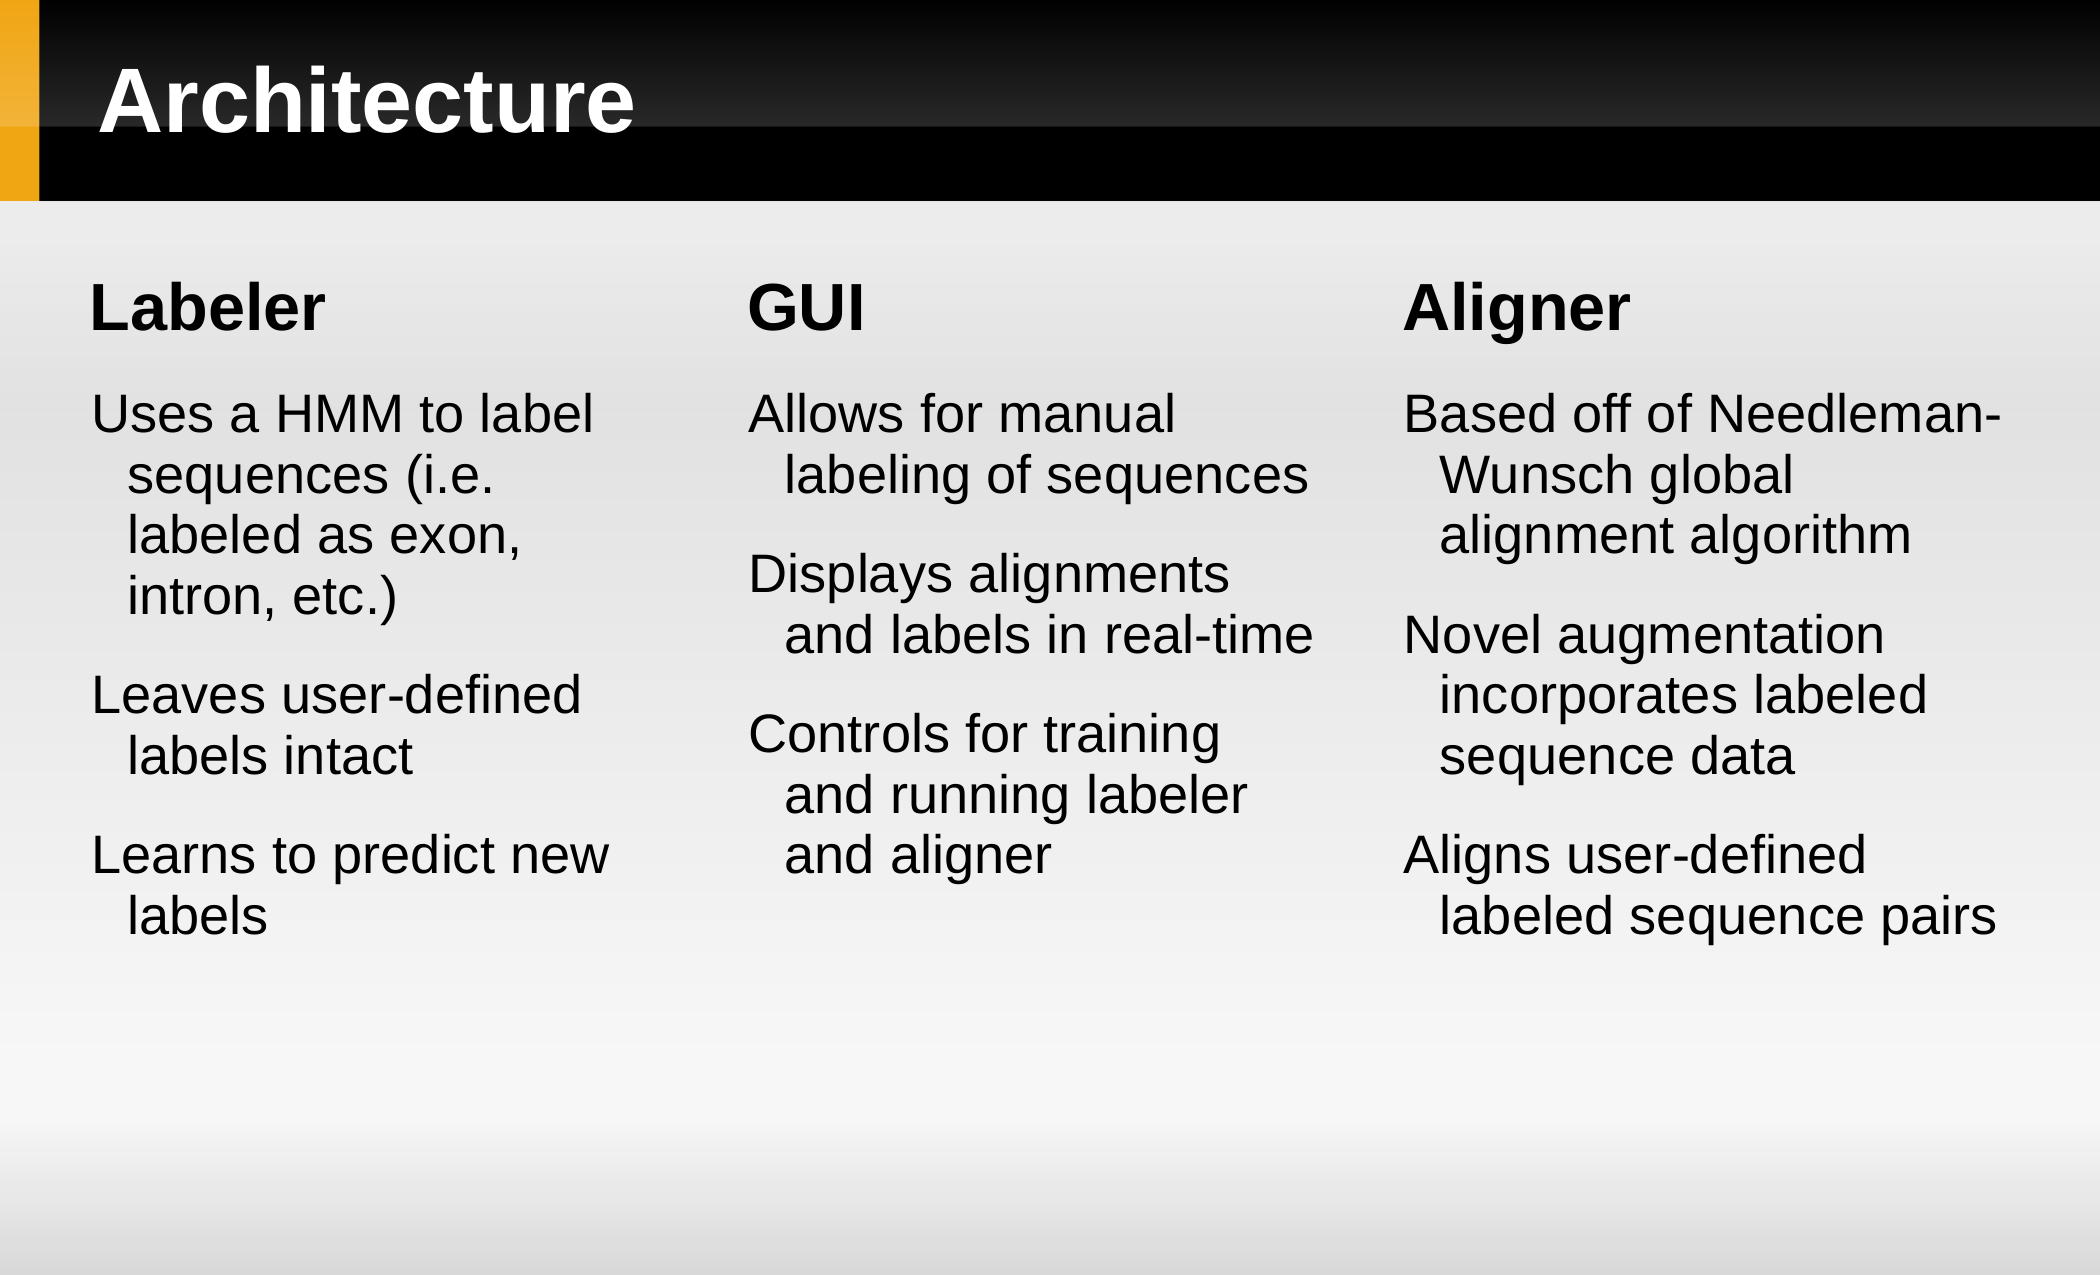

# Architecture
Labeler
Uses a HMM to label sequences (i.e. labeled as exon, intron, etc.)
Leaves user-defined labels intact
Learns to predict new labels
GUI
Allows for manual labeling of sequences
Displays alignments and labels in real-time
Controls for training and running labeler and aligner
Aligner
Based off of Needleman-Wunsch global alignment algorithm
Novel augmentation incorporates labeled sequence data
Aligns user-defined labeled sequence pairs